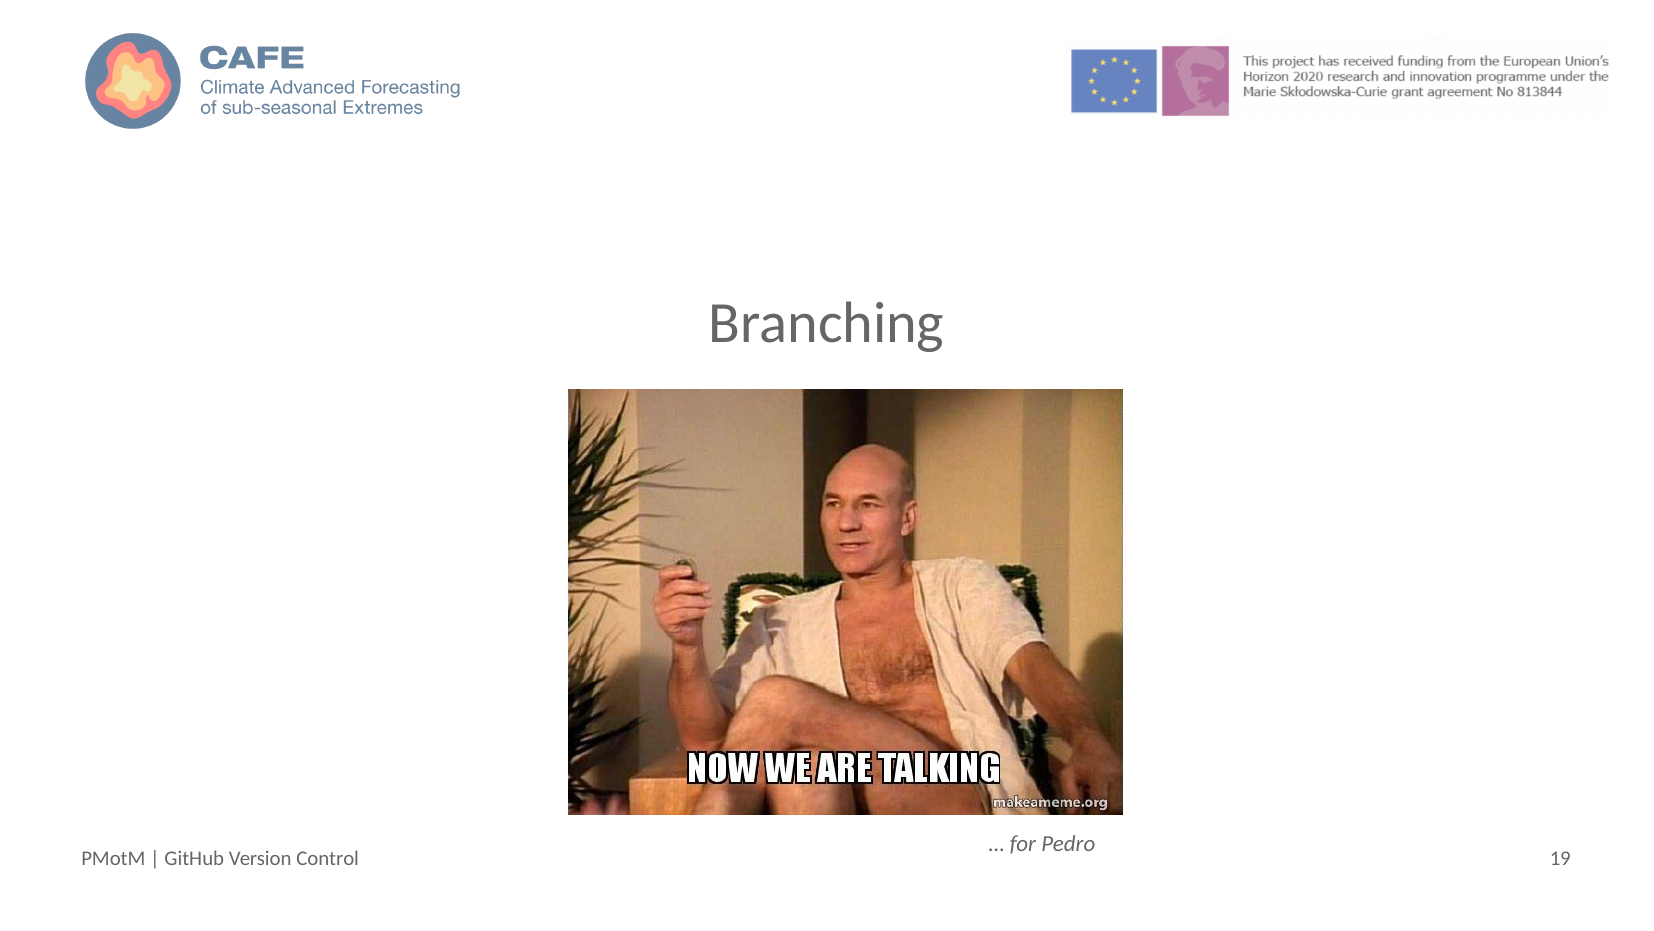

# Branching
… for Pedro
PMotM | GitHub Version Control
19